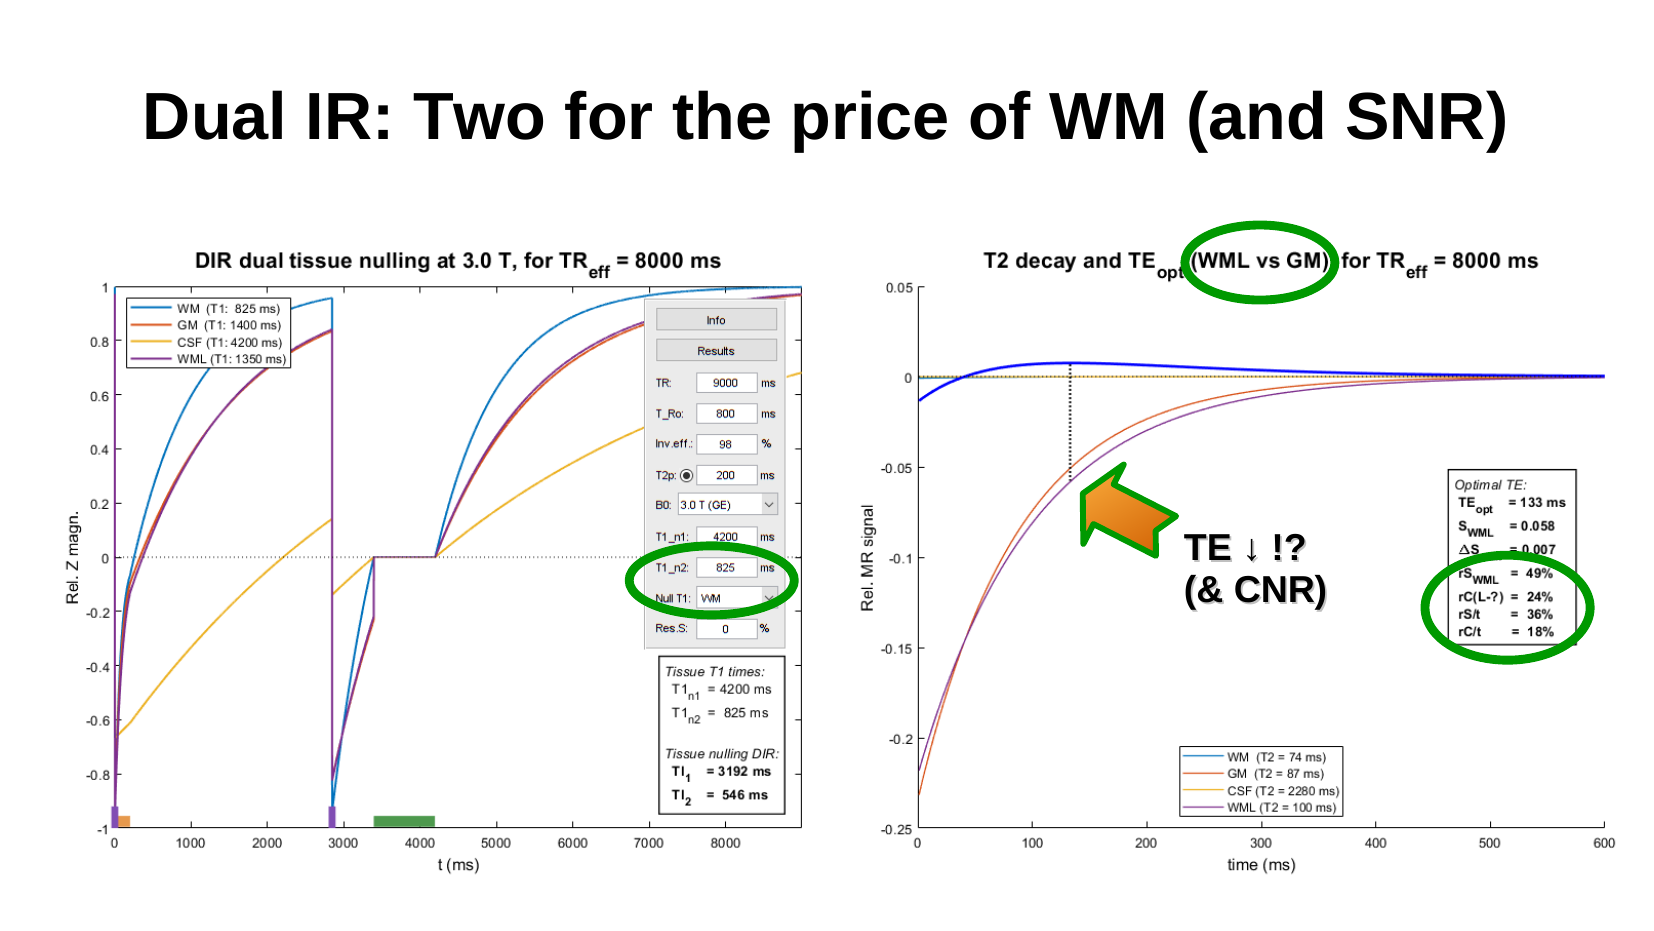

# Dual IR: Two for the price of WM (and SNR)
TE ↓ !?
(& CNR)